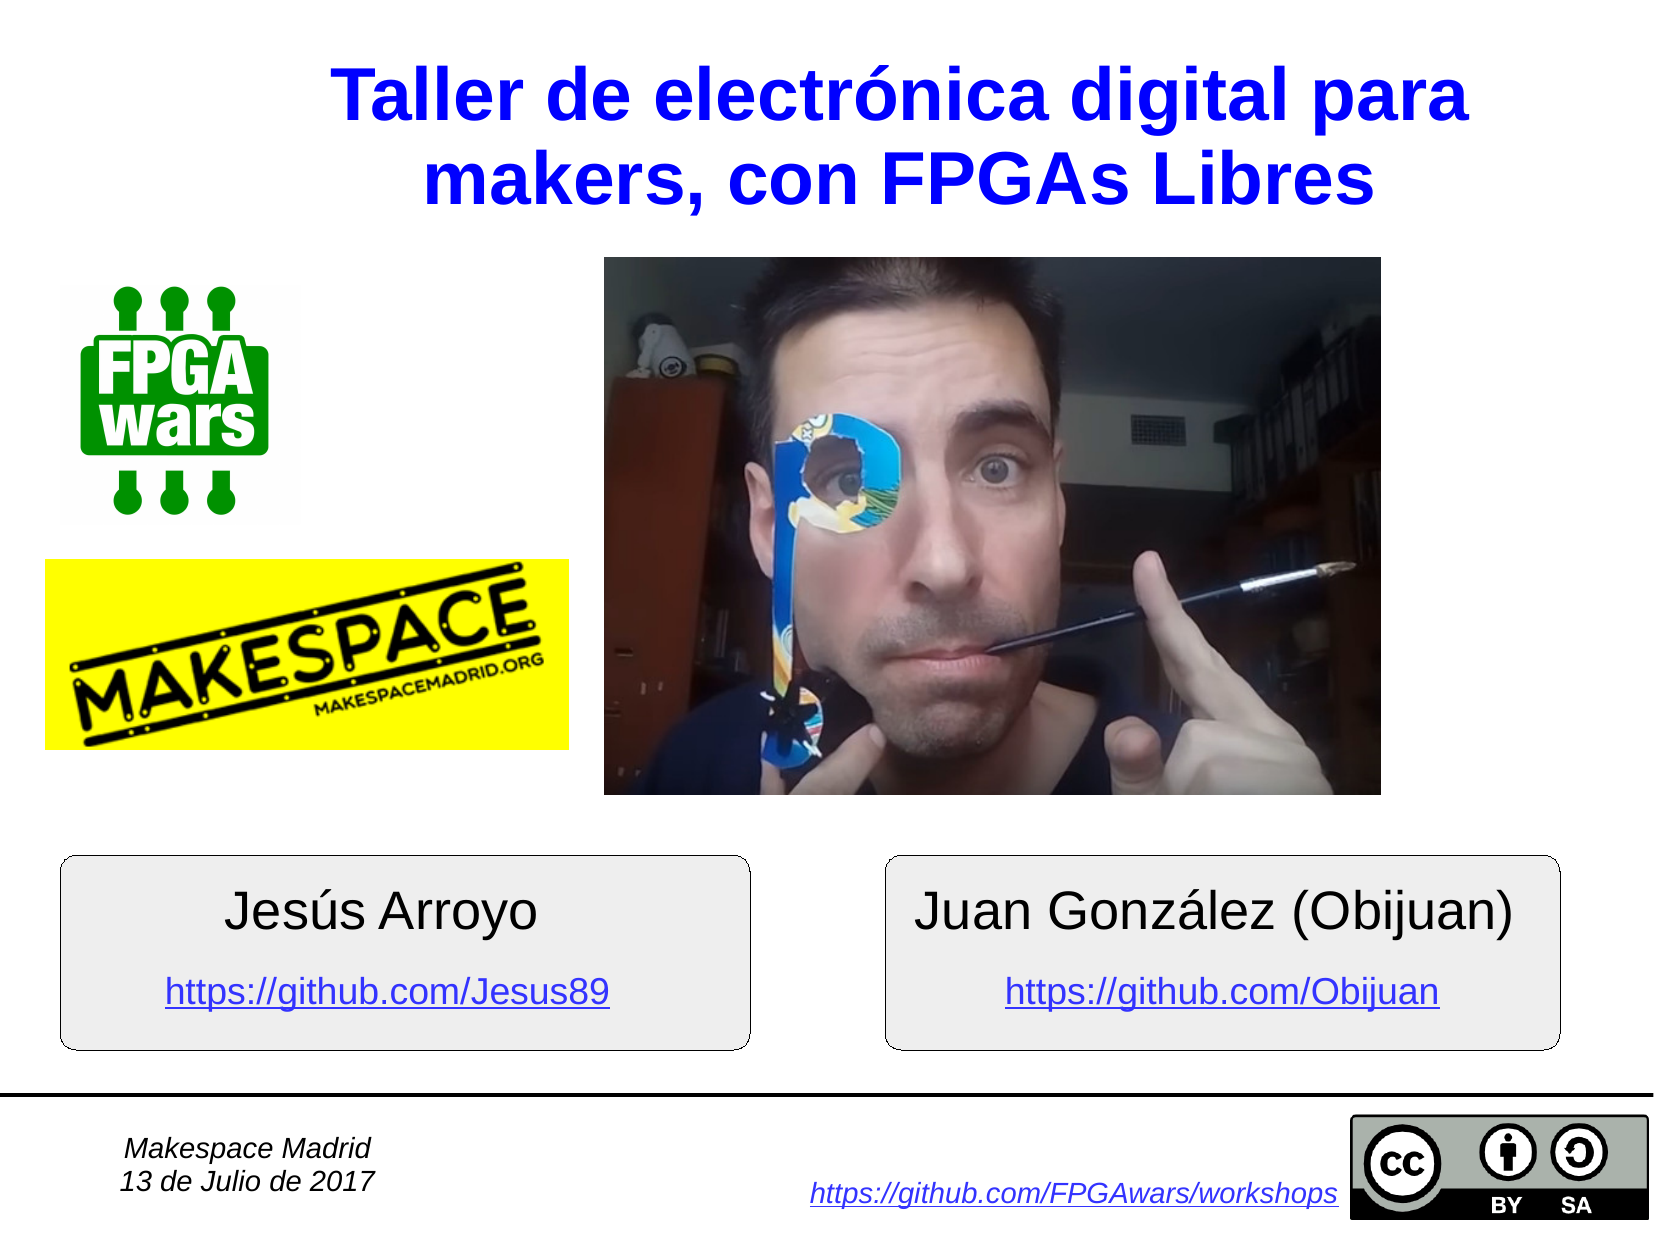

# Taller de electrónica digital para makers, con FPGAs Libres
Jesús Arroyo
Juan González (Obijuan)
https://github.com/Jesus89
https://github.com/Obijuan
Makespace Madrid
13 de Julio de 2017
https://github.com/FPGAwars/workshops